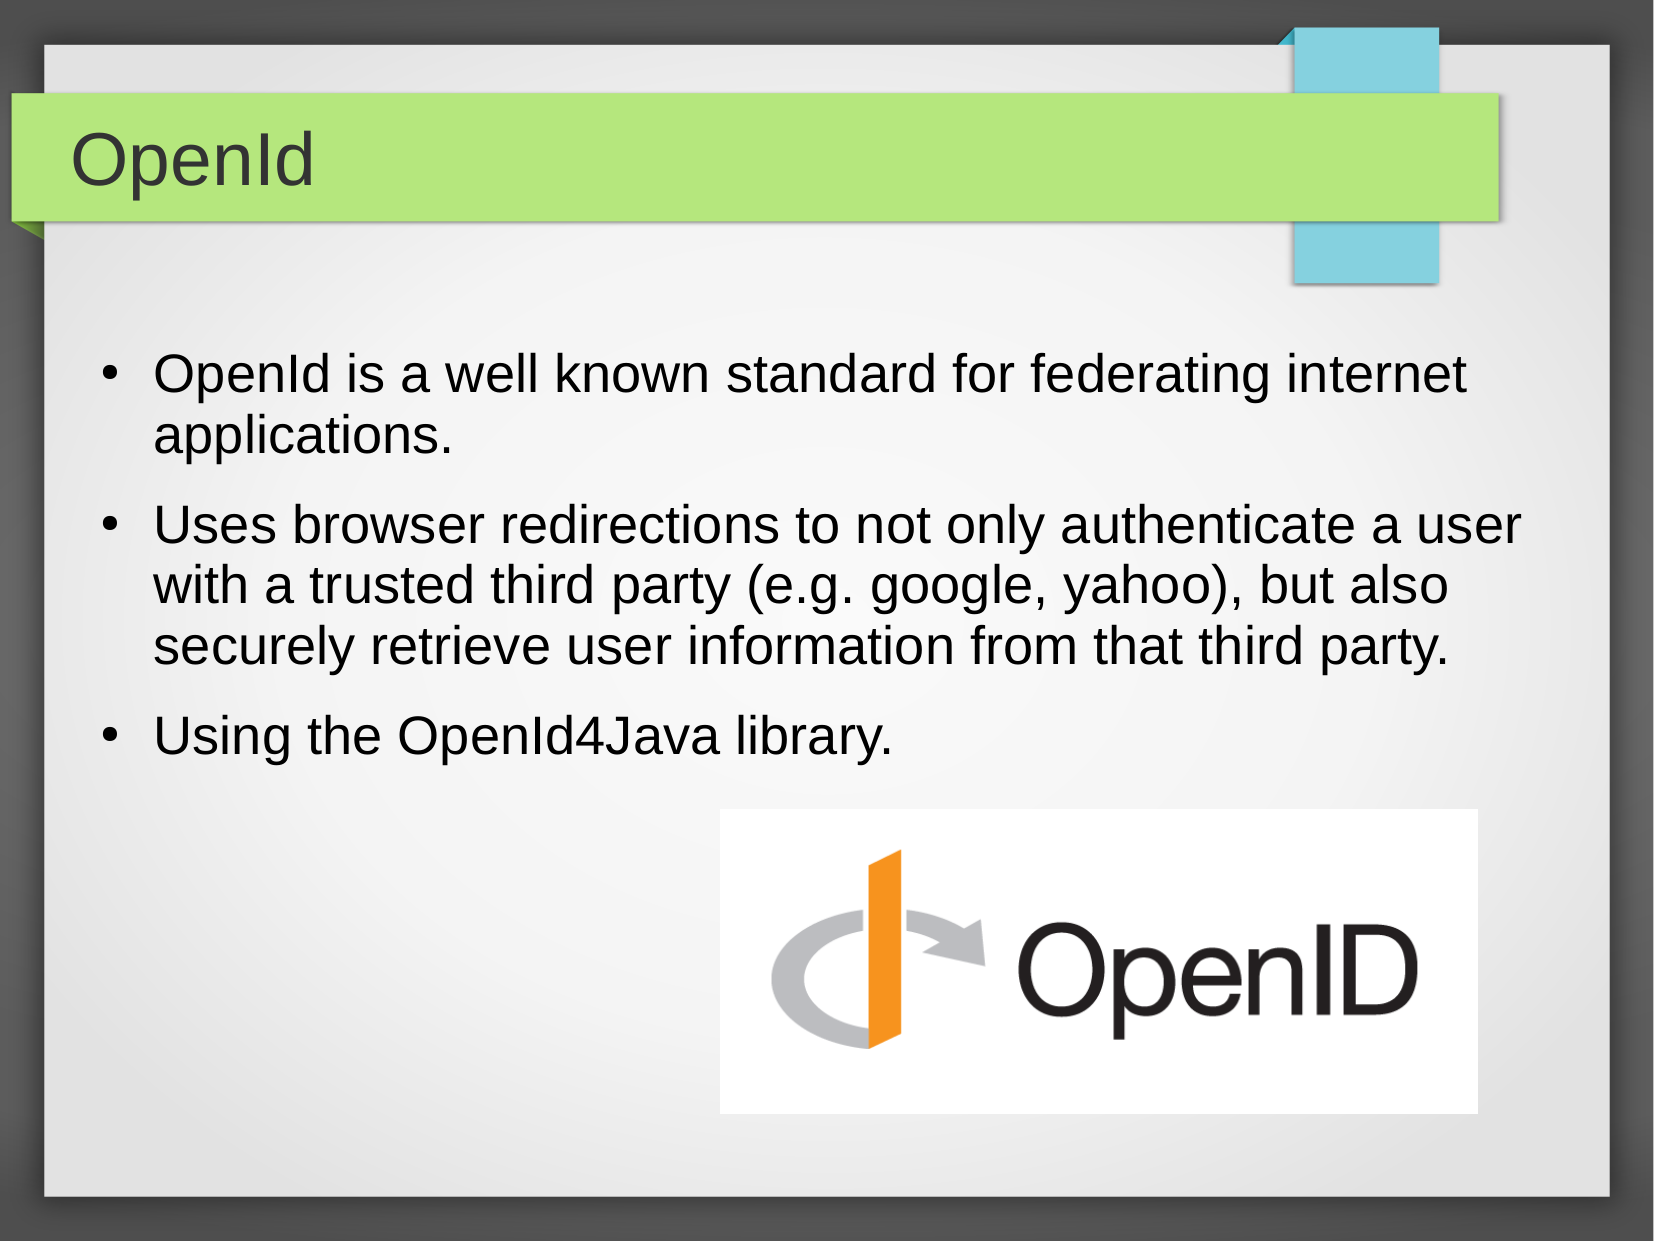

# OpenId
OpenId is a well known standard for federating internet applications.
Uses browser redirections to not only authenticate a user with a trusted third party (e.g. google, yahoo), but also securely retrieve user information from that third party.
Using the OpenId4Java library.